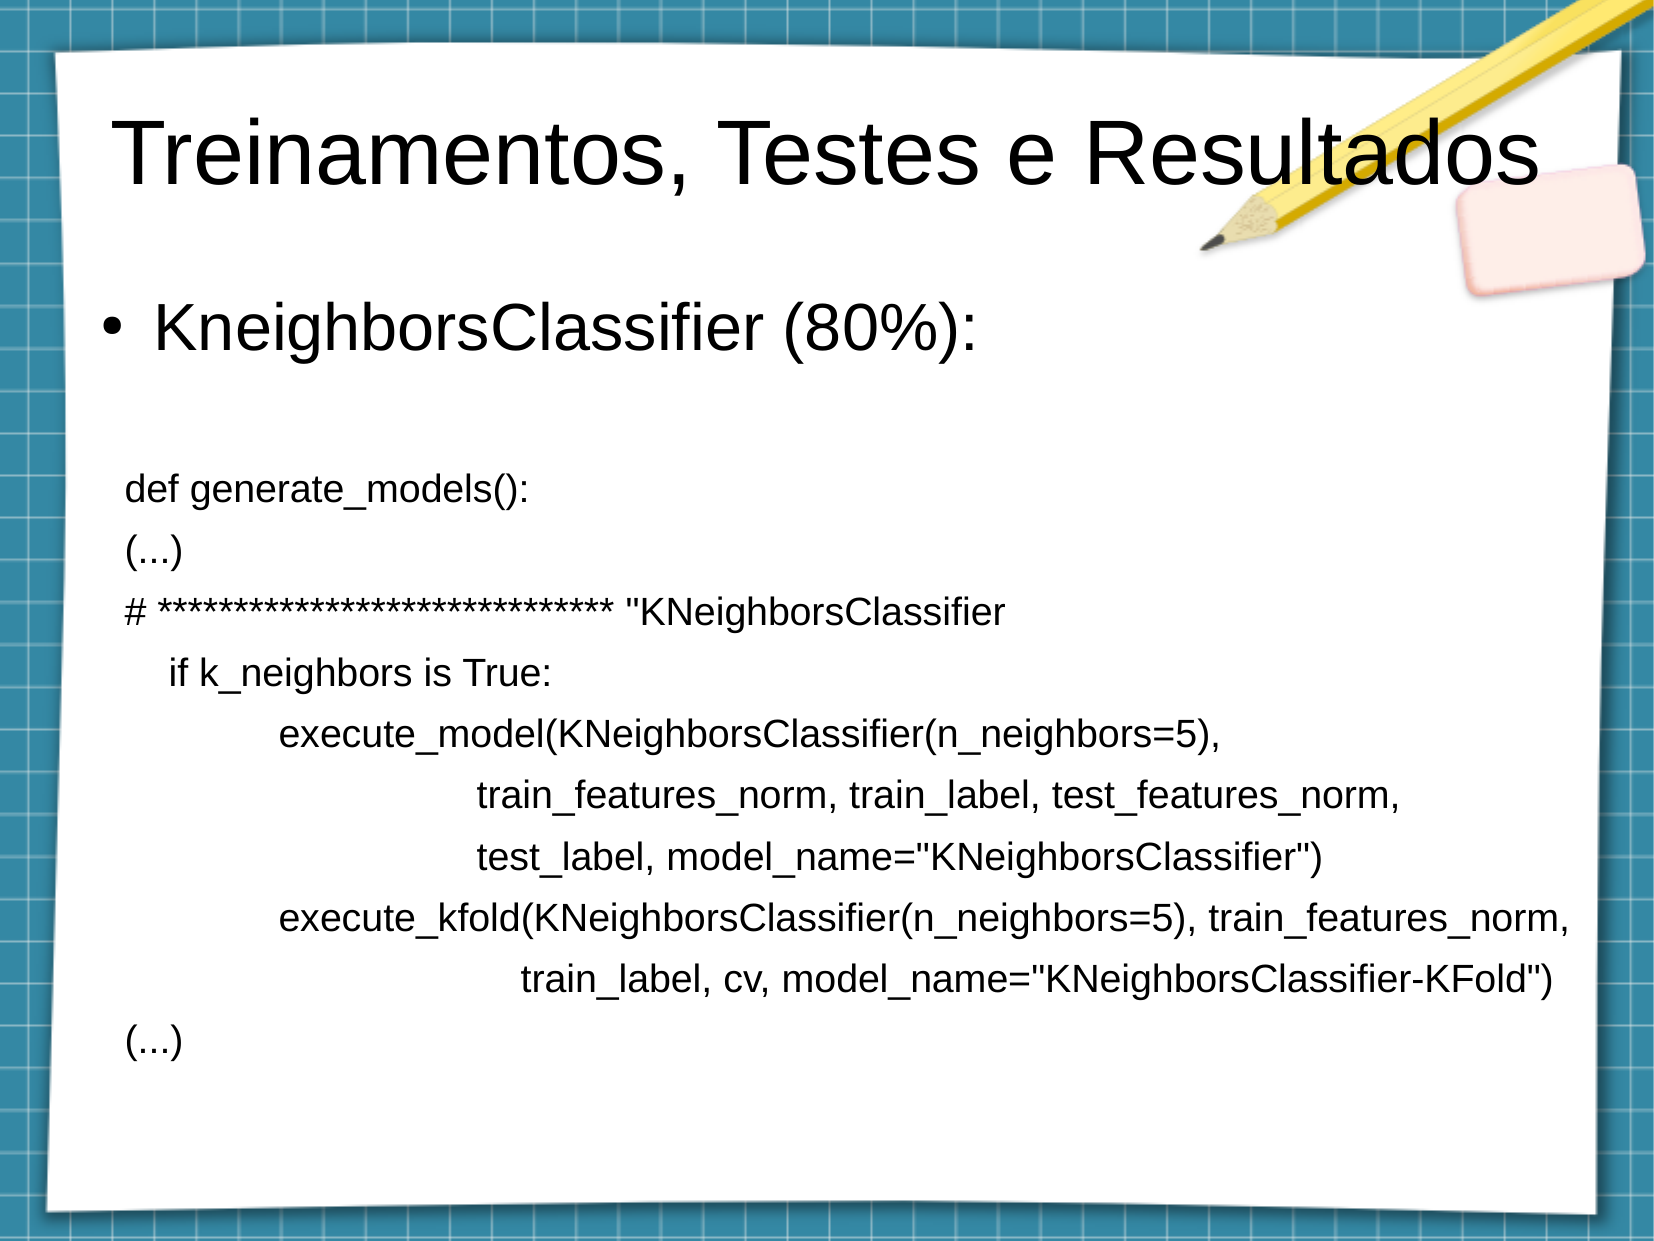

# Treinamentos, Testes e Resultados
KneighborsClassifier (80%):
def generate_models():
(...)
# ****************************** "KNeighborsClassifier
 if k_neighbors is True:
 execute_model(KNeighborsClassifier(n_neighbors=5),
 train_features_norm, train_label, test_features_norm,
 test_label, model_name="KNeighborsClassifier")
 execute_kfold(KNeighborsClassifier(n_neighbors=5), train_features_norm,
 train_label, cv, model_name="KNeighborsClassifier-KFold")
(...)